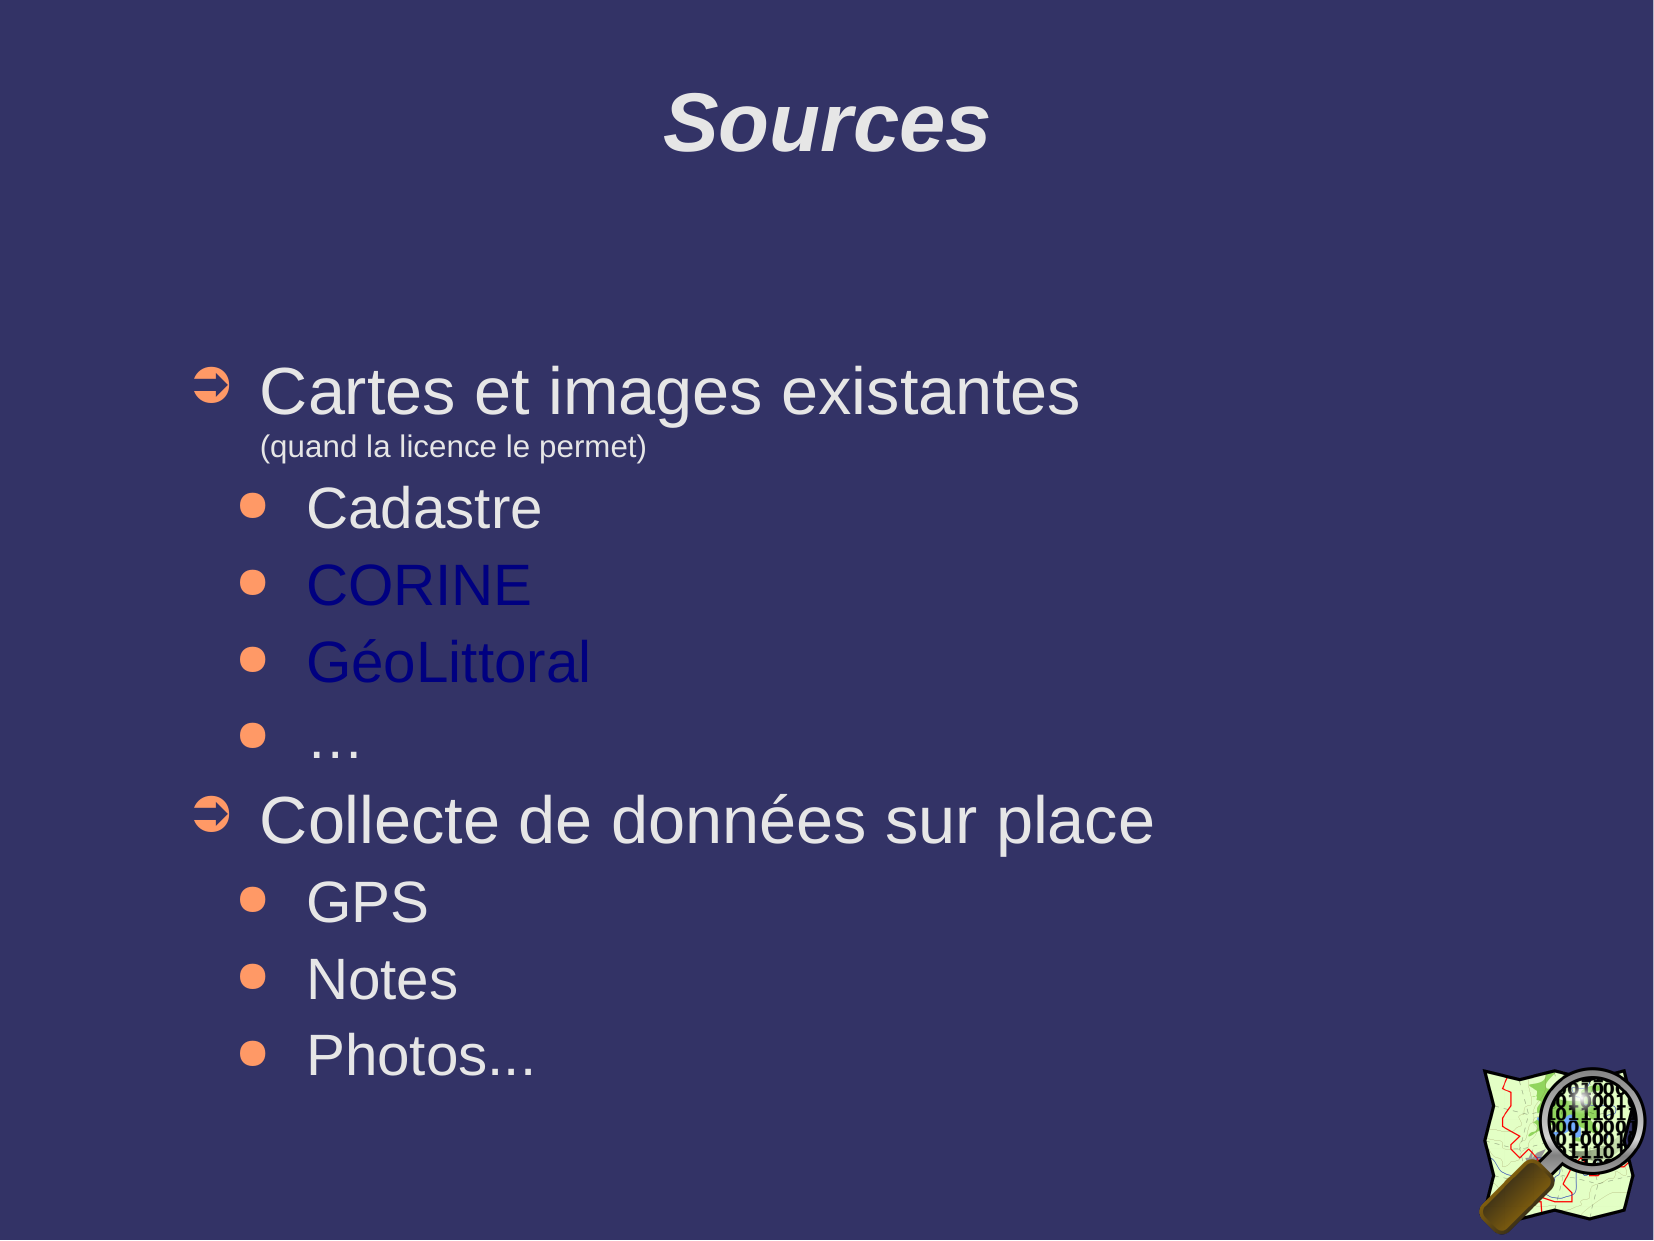

# Sources
Cartes et images existantes
(quand la licence le permet)
Cadastre
CORINE
GéoLittoral
…
Collecte de données sur place
GPS
Notes
Photos...